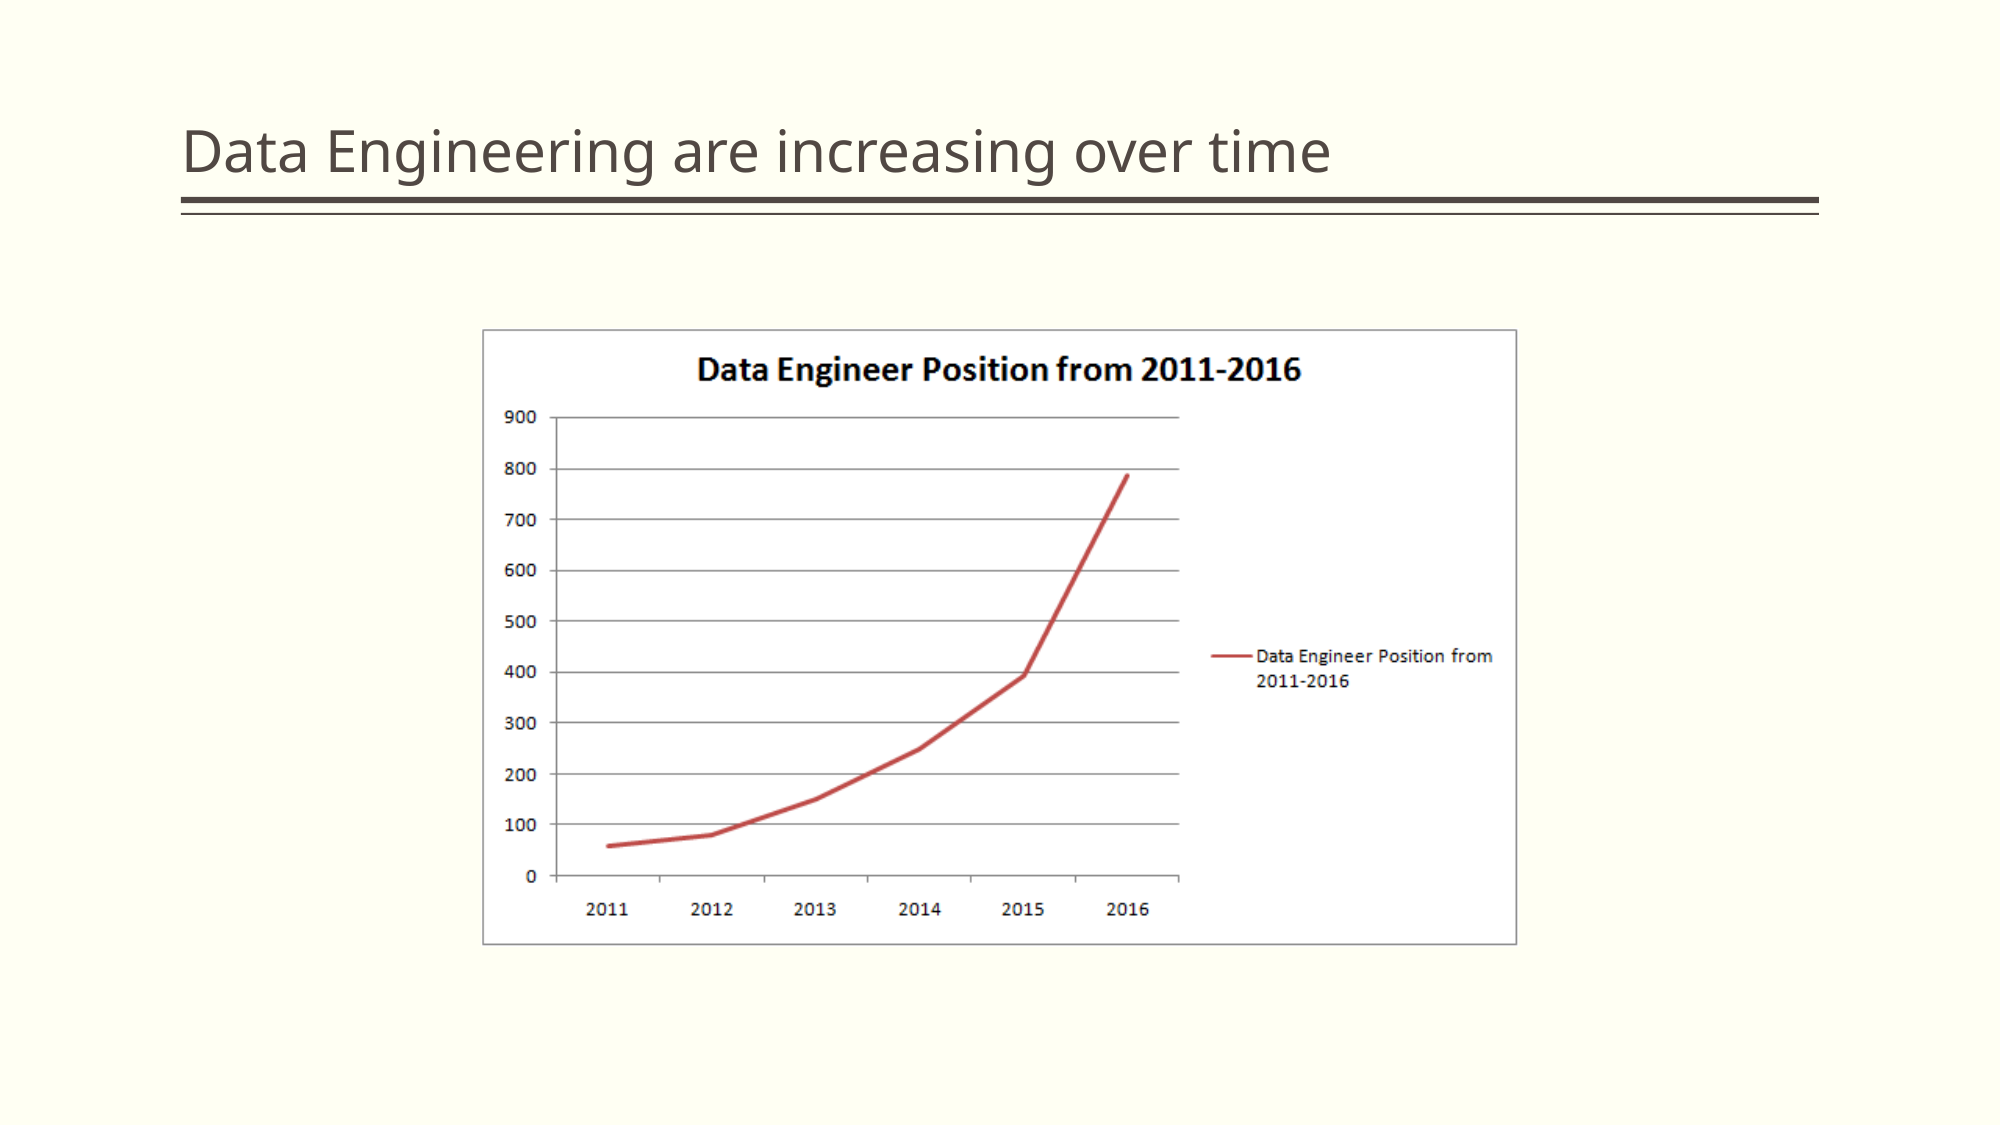

# Data Engineering are increasing over time